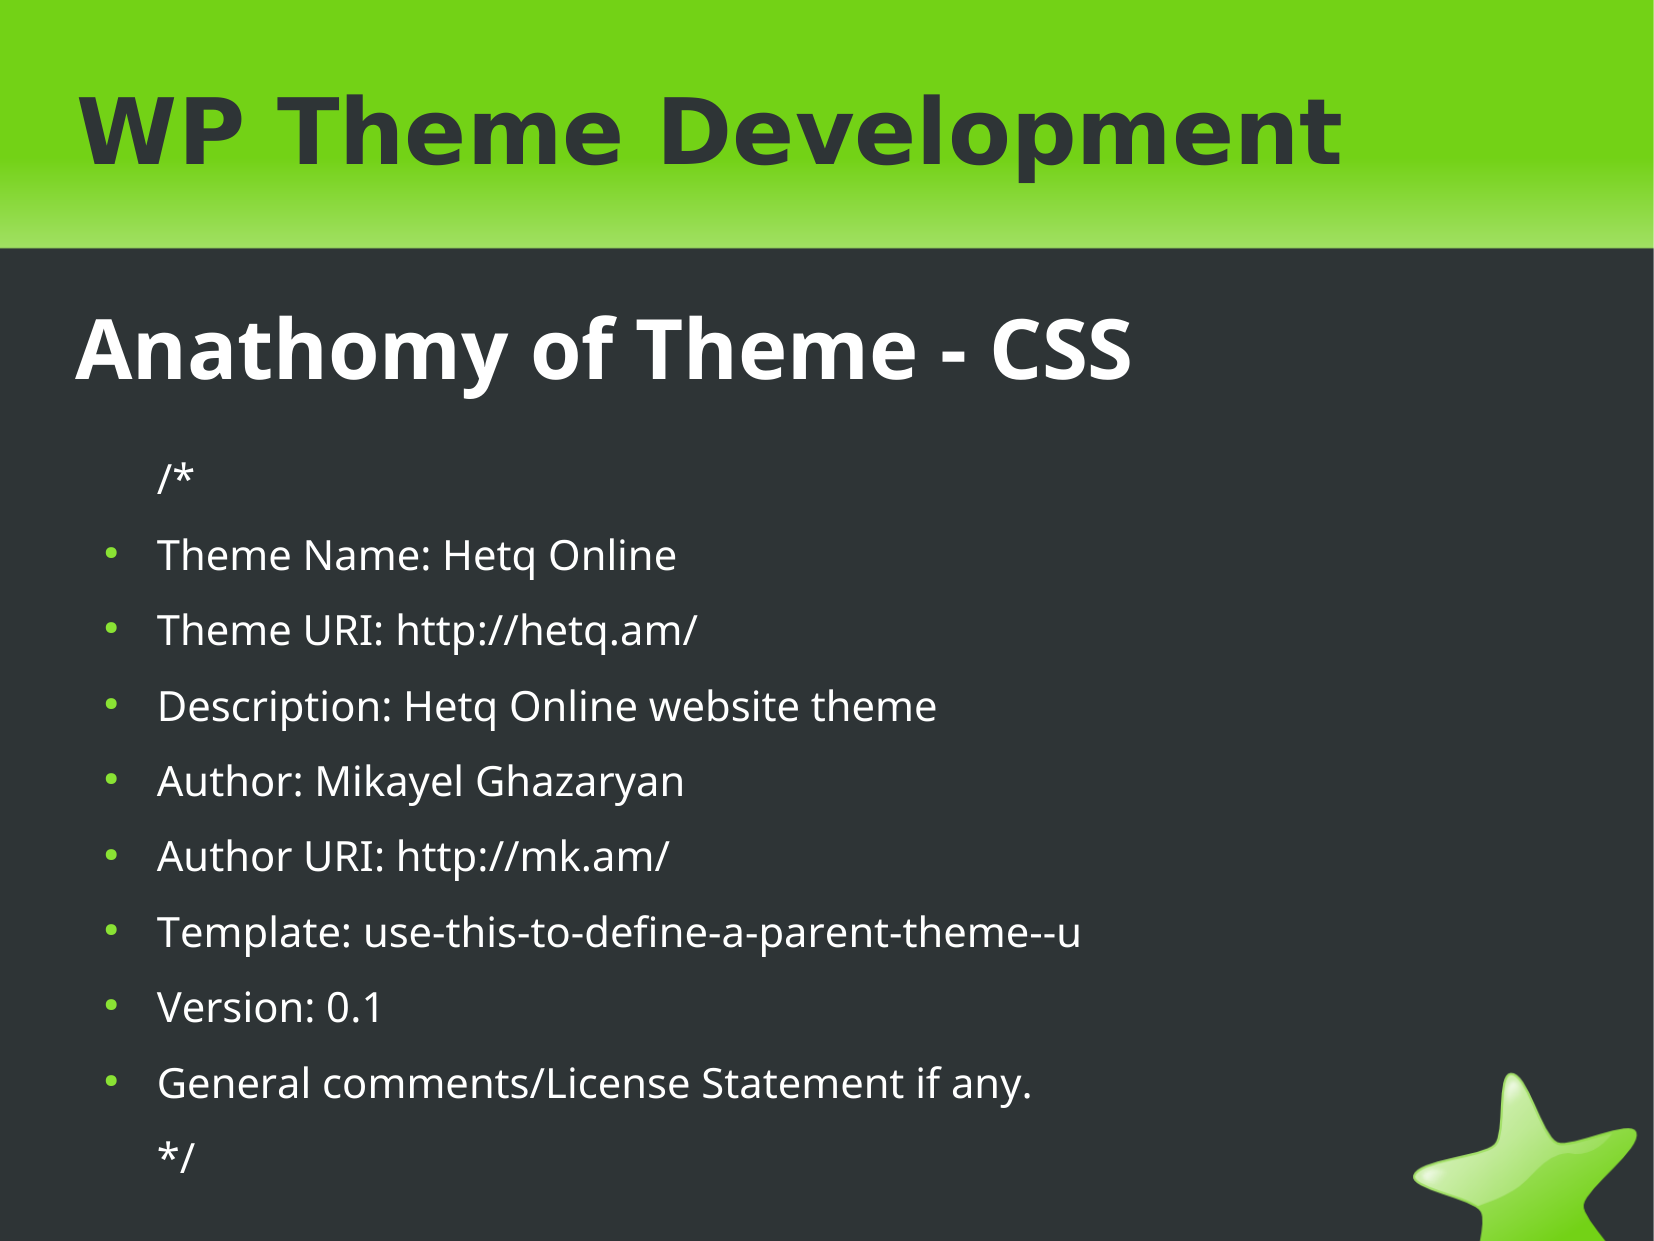

# WP Theme Development
Anathomy of Theme - CSS
/*
Theme Name: Hetq Online
Theme URI: http://hetq.am/
Description: Hetq Online website theme
Author: Mikayel Ghazaryan
Author URI: http://mk.am/
Template: use-this-to-define-a-parent-theme--u
Version: 0.1
General comments/License Statement if any.
*/